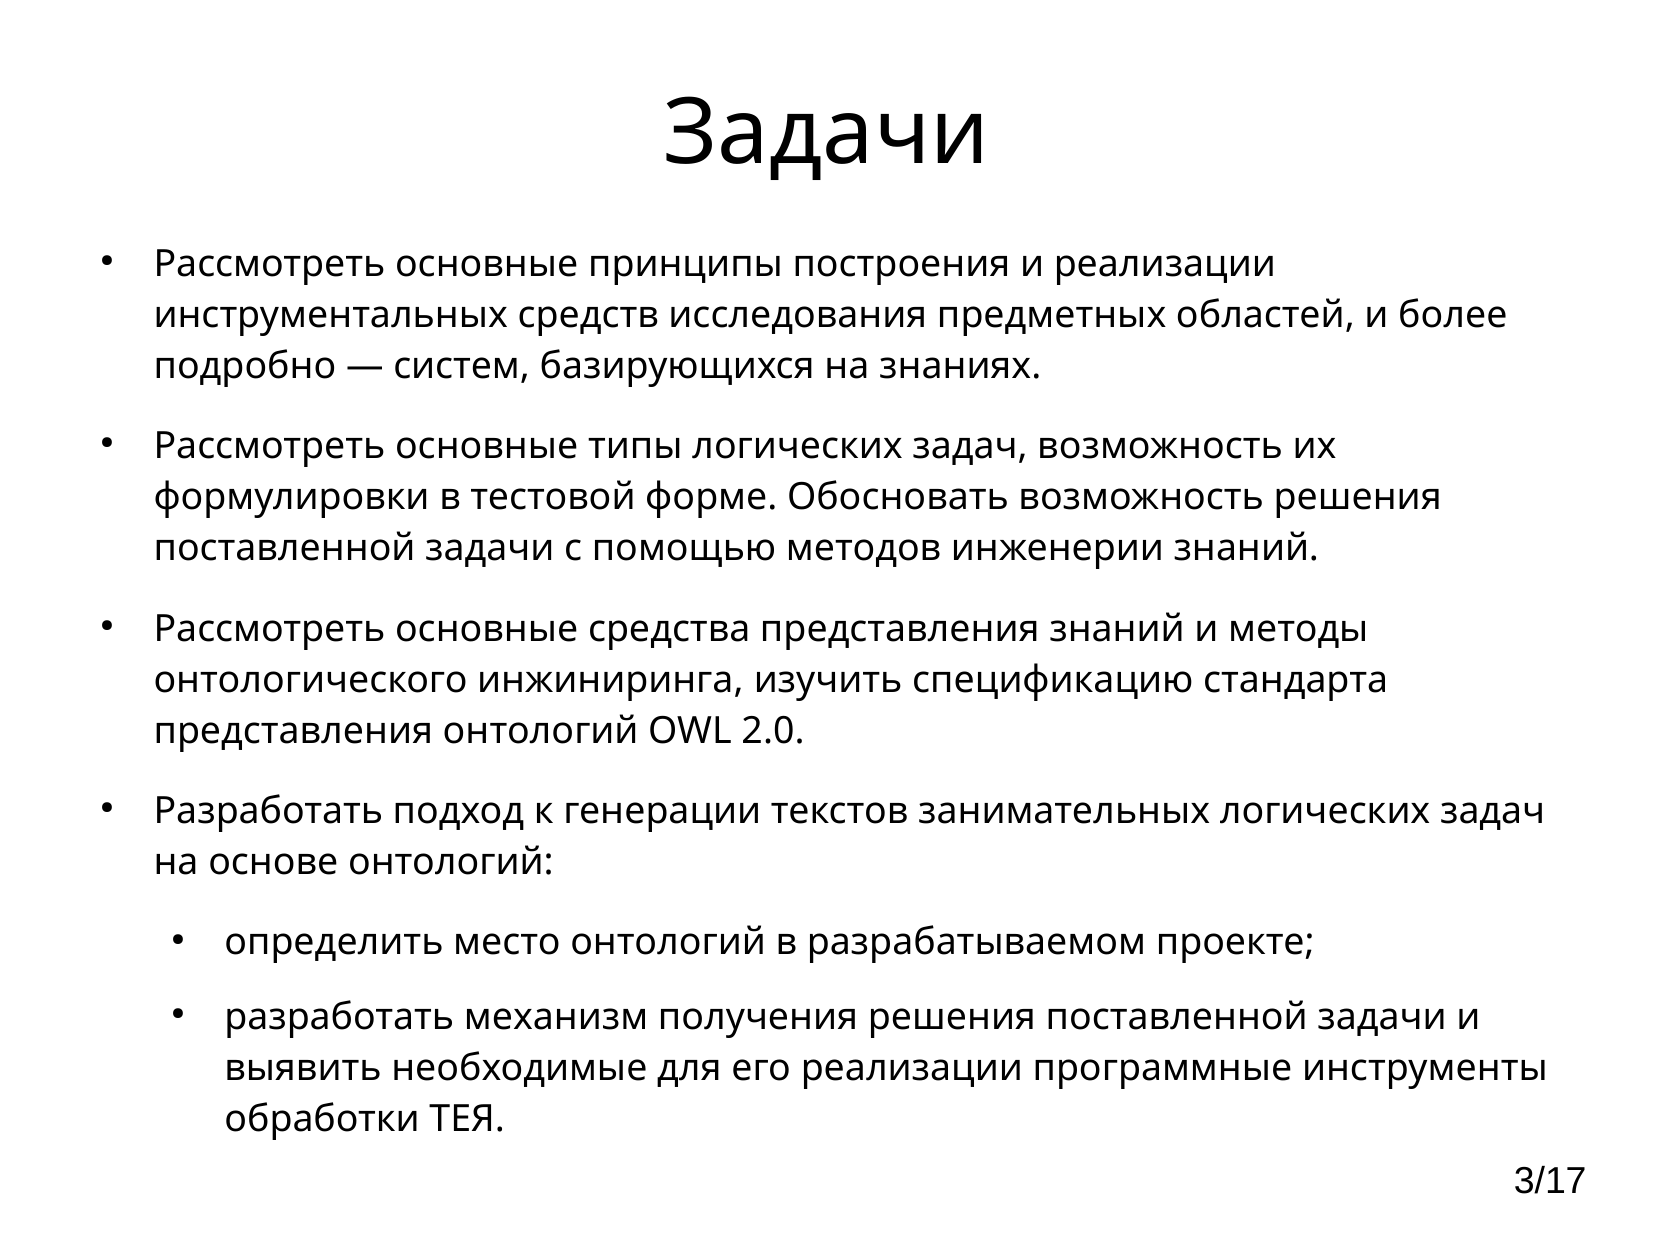

# Задачи
Рассмотреть основные принципы построения и реализации инструментальных средств исследования предметных областей, и более подробно — систем, базирующихся на знаниях.
Рассмотреть основные типы логических задач, возможность их формулировки в тестовой форме. Обосновать возможность решения поставленной задачи с помощью методов инженерии знаний.
Рассмотреть основные средства представления знаний и методы онтологического инжиниринга, изучить спецификацию стандарта представления онтологий OWL 2.0.
Разработать подход к генерации текстов занимательных логических задач на основе онтологий:
определить место онтологий в разрабатываемом проекте;
разработать механизм получения решения поставленной задачи и выявить необходимые для его реализации программные инструменты обработки ТЕЯ.